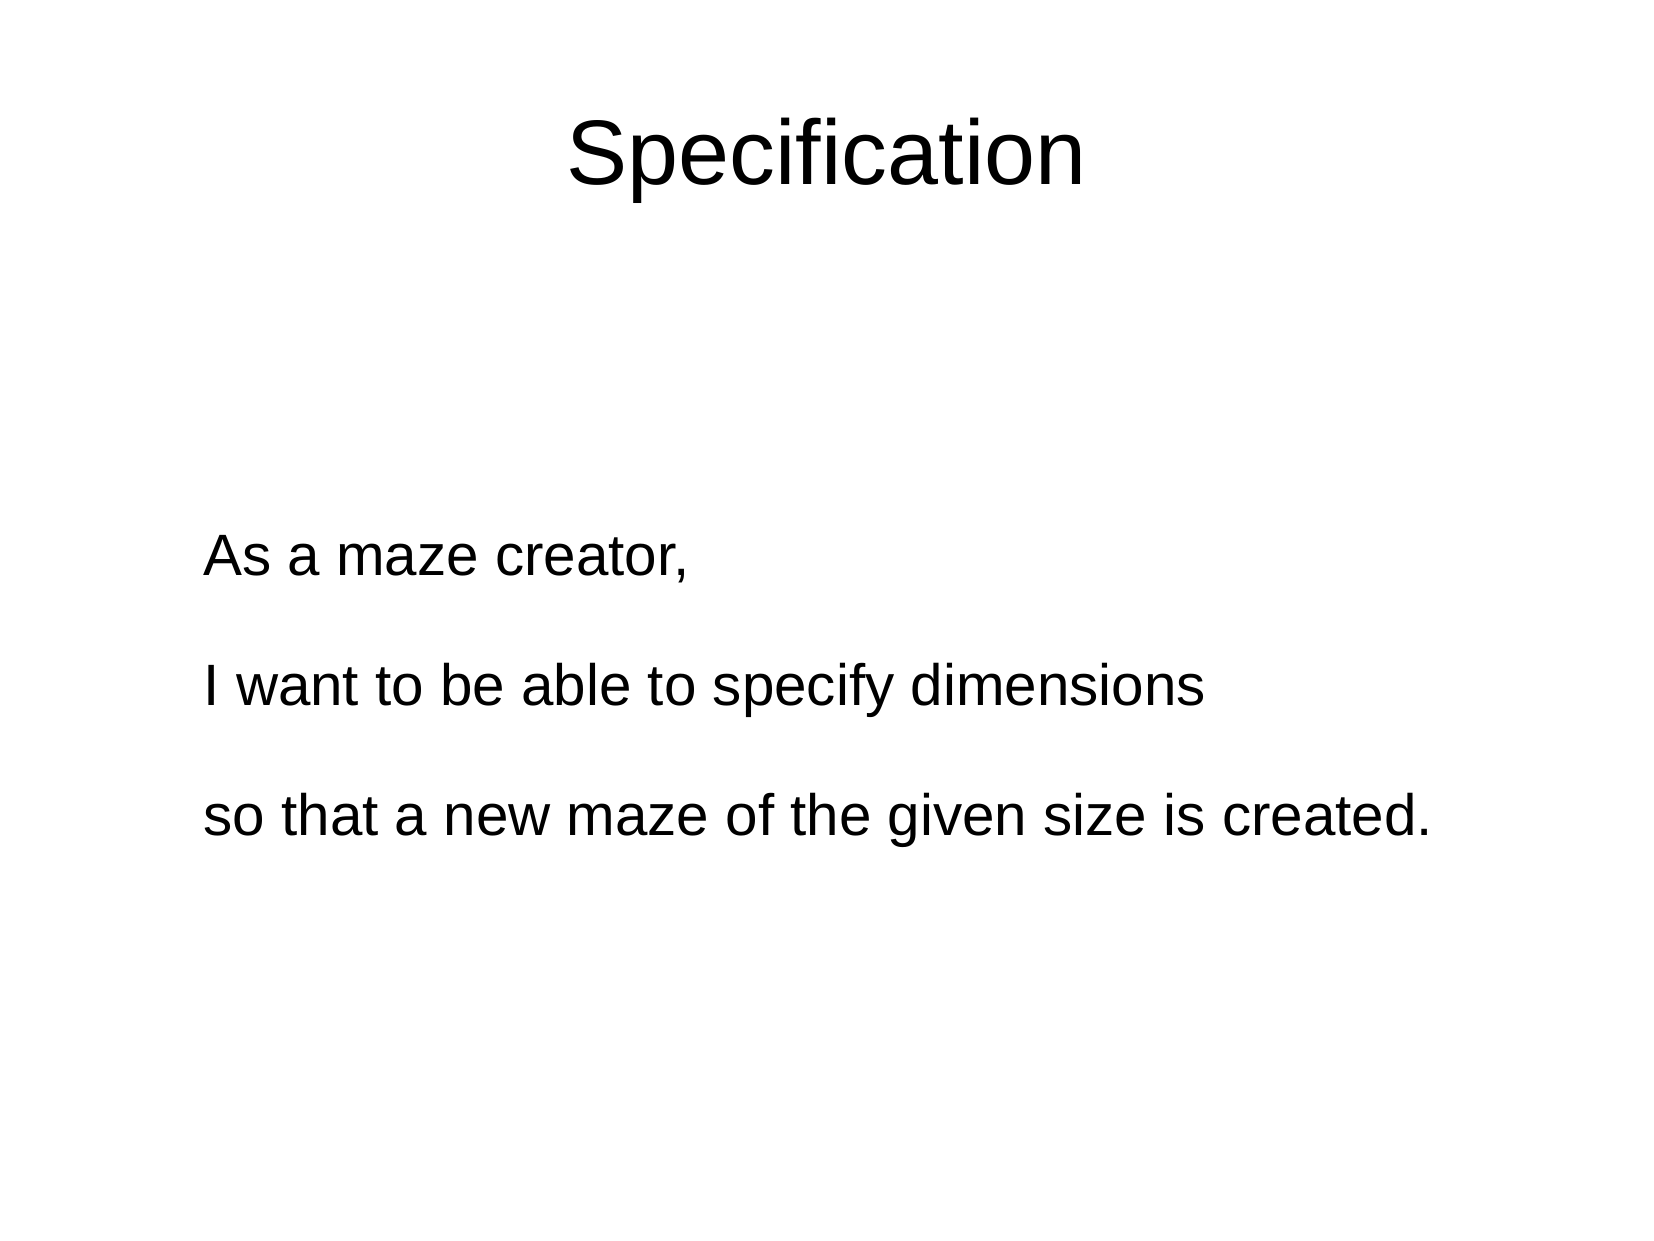

# Specification
As a maze creator,
I want to be able to specify dimensions
so that a new maze of the given size is created.